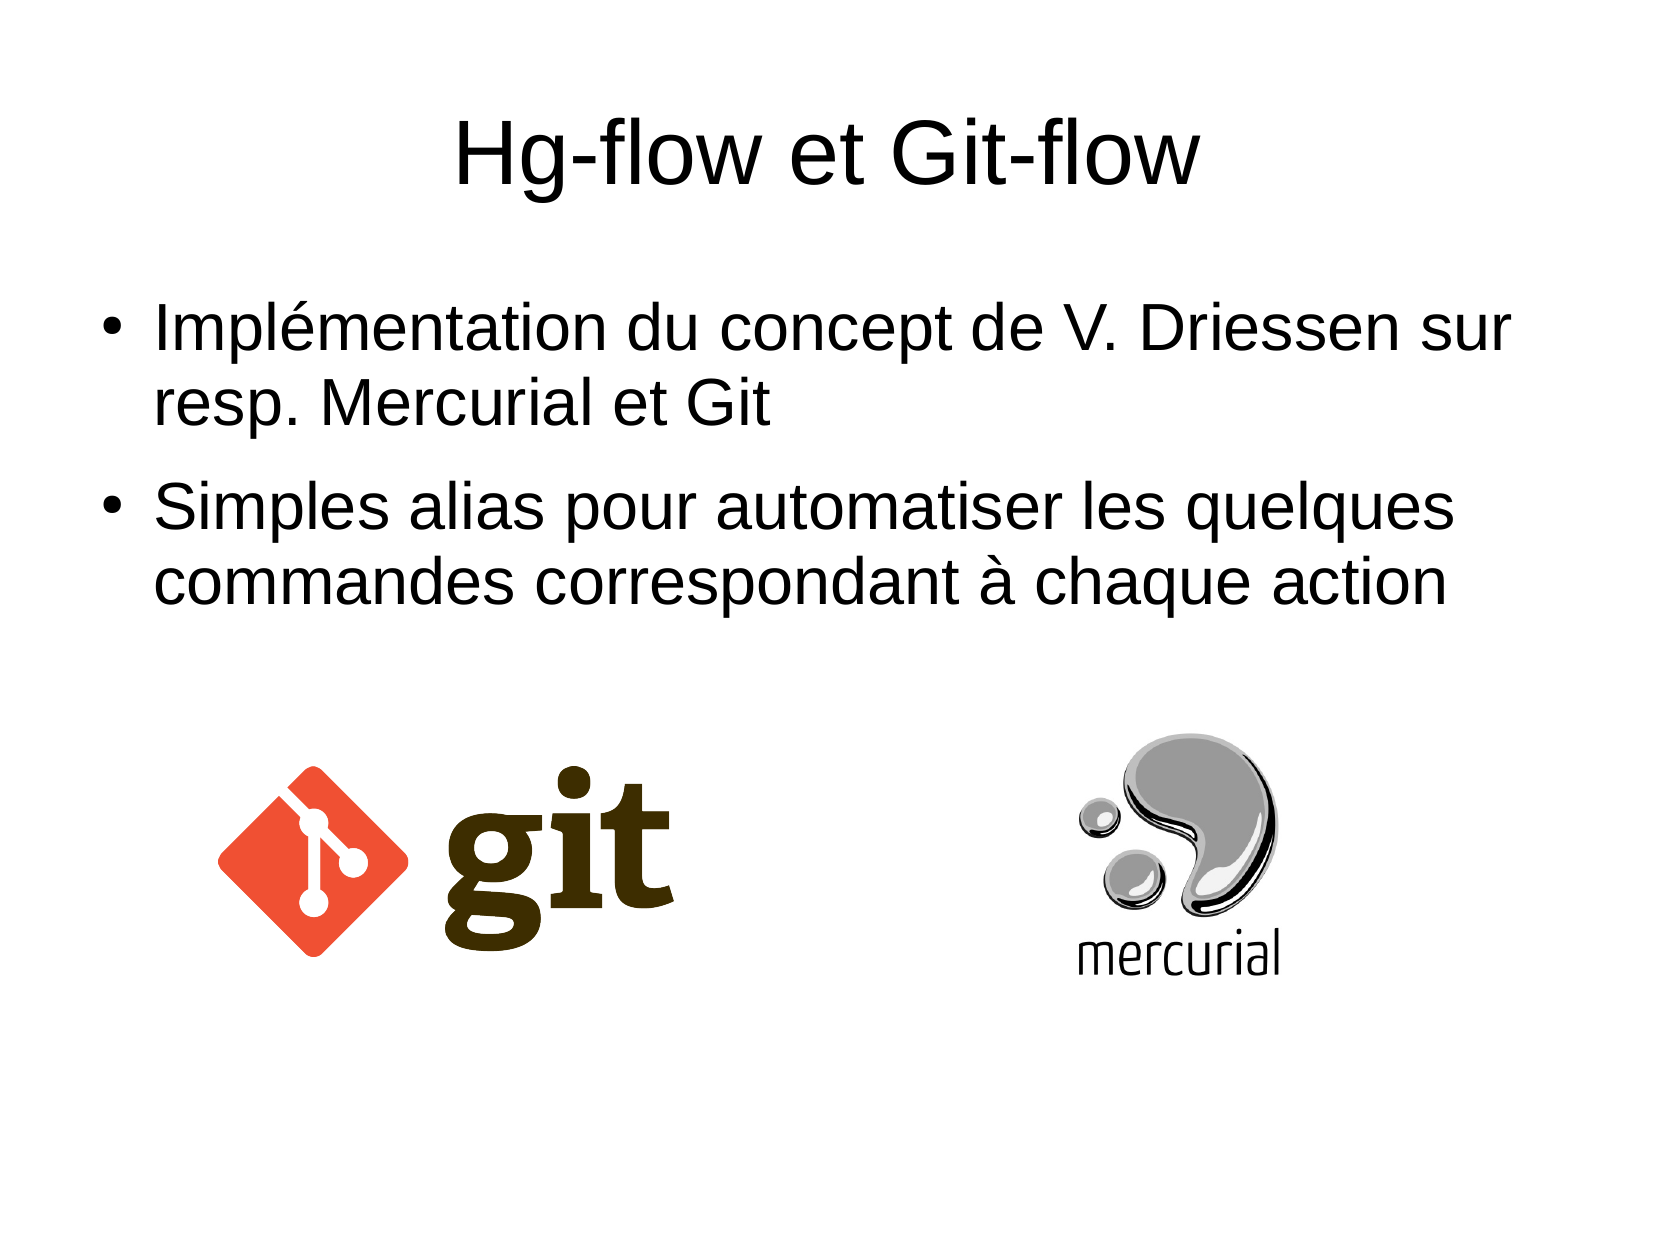

# Hg-flow et Git-flow
Implémentation du concept de V. Driessen sur resp. Mercurial et Git
Simples alias pour automatiser les quelques commandes correspondant à chaque action